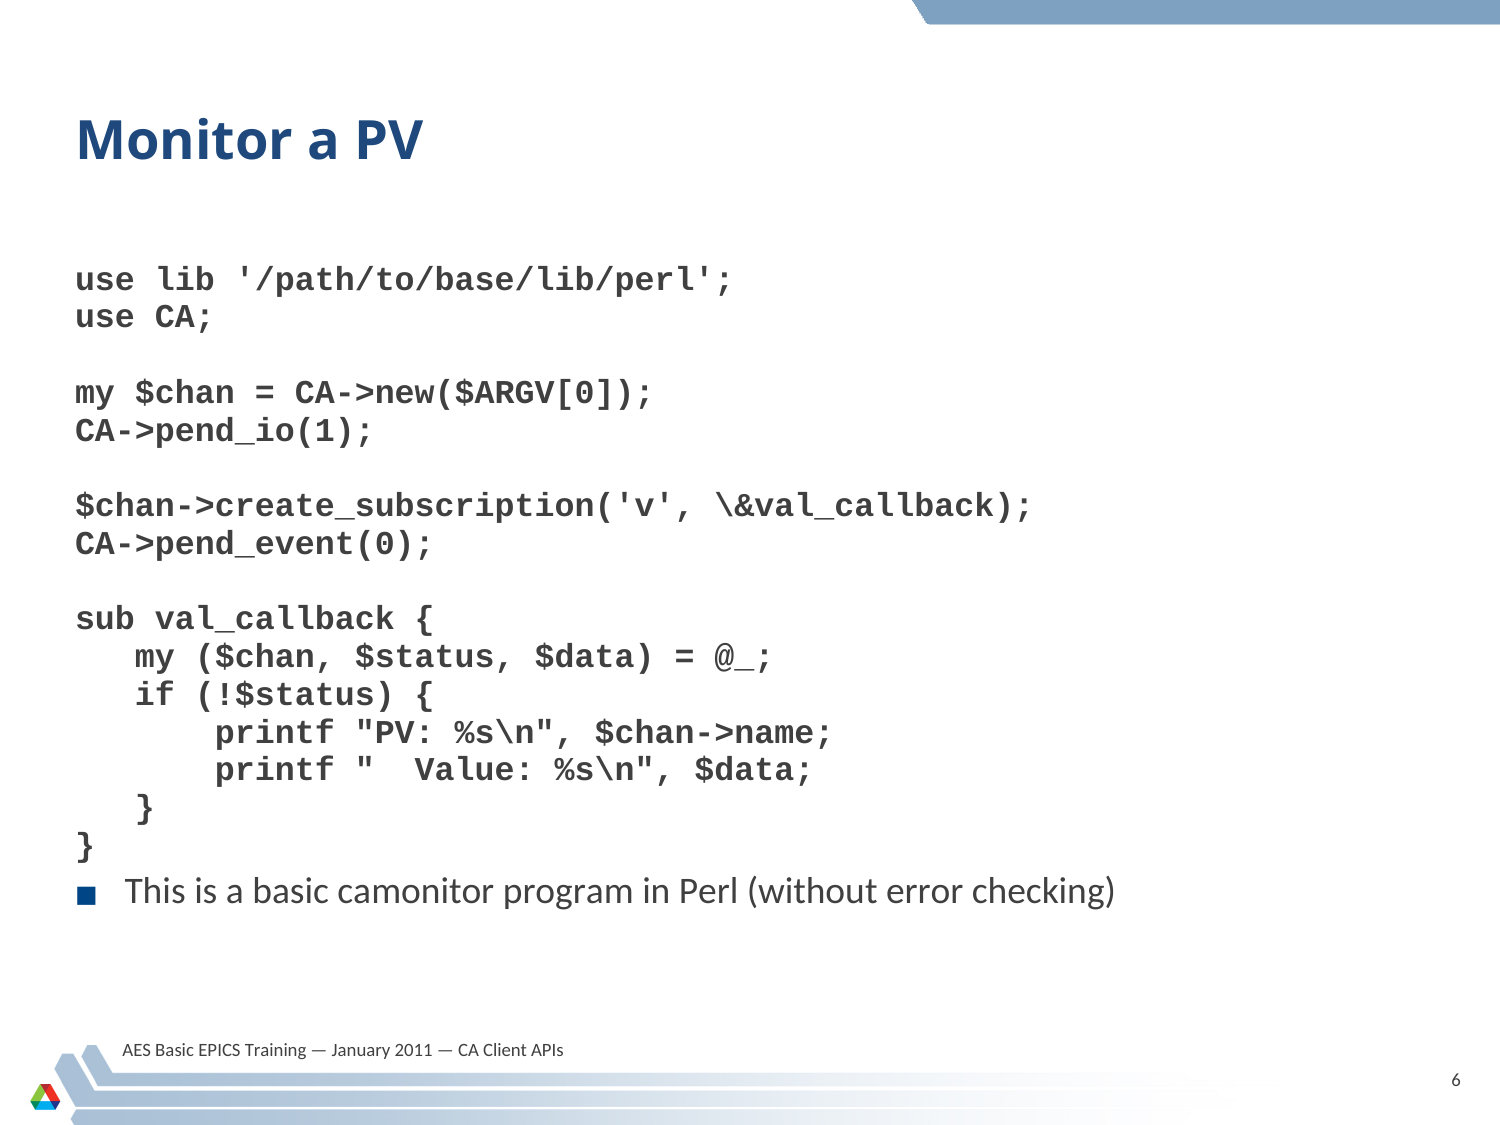

# Monitor a PV
use lib '/path/to/base/lib/perl';
use CA;
my $chan = CA->new($ARGV[0]);
CA->pend_io(1);
$chan->create_subscription('v', \&val_callback);
CA->pend_event(0);
sub val_callback {
 my ($chan, $status, $data) = @_;
 if (!$status) {
 printf "PV: %s\n", $chan->name;
 printf " Value: %s\n", $data;
 }
}
This is a basic camonitor program in Perl (without error checking)
AES Basic EPICS Training — January 2011 — CA Client APIs
6